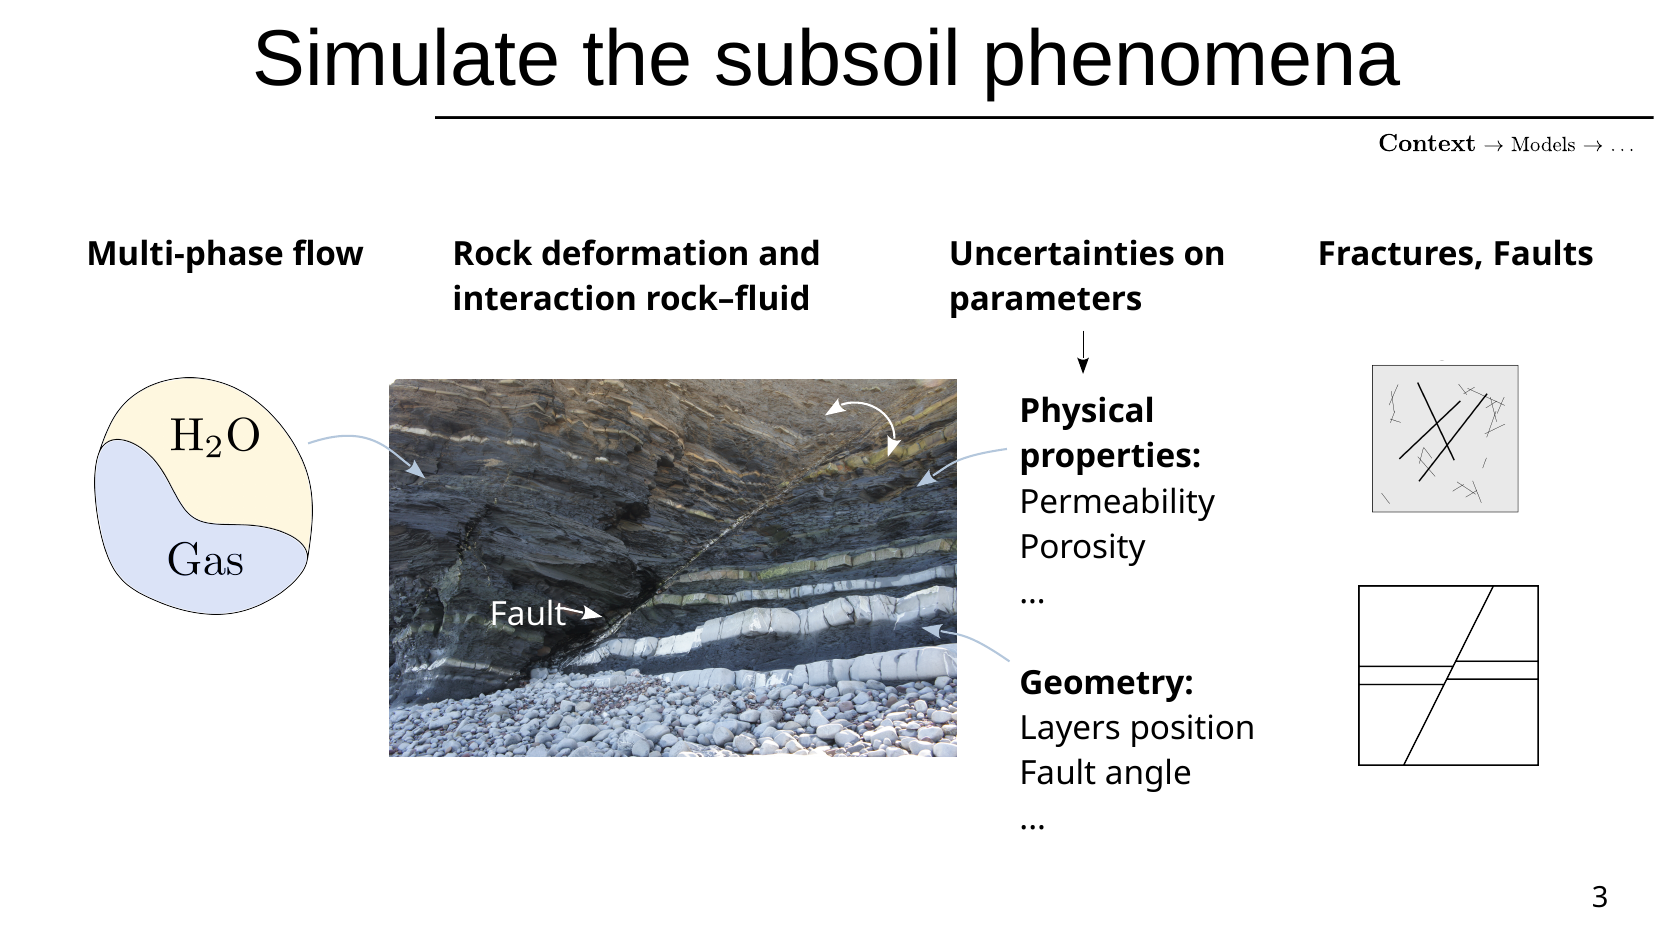

# Simulate the subsoil phenomena
Multi-phase flow
Rock deformation and interaction rock–fluid
Uncertainties on parameters
Fractures, Faults
Physical properties:
Permeability
Porosity
…
Geometry:
Layers position
Fault angle
...
Fault